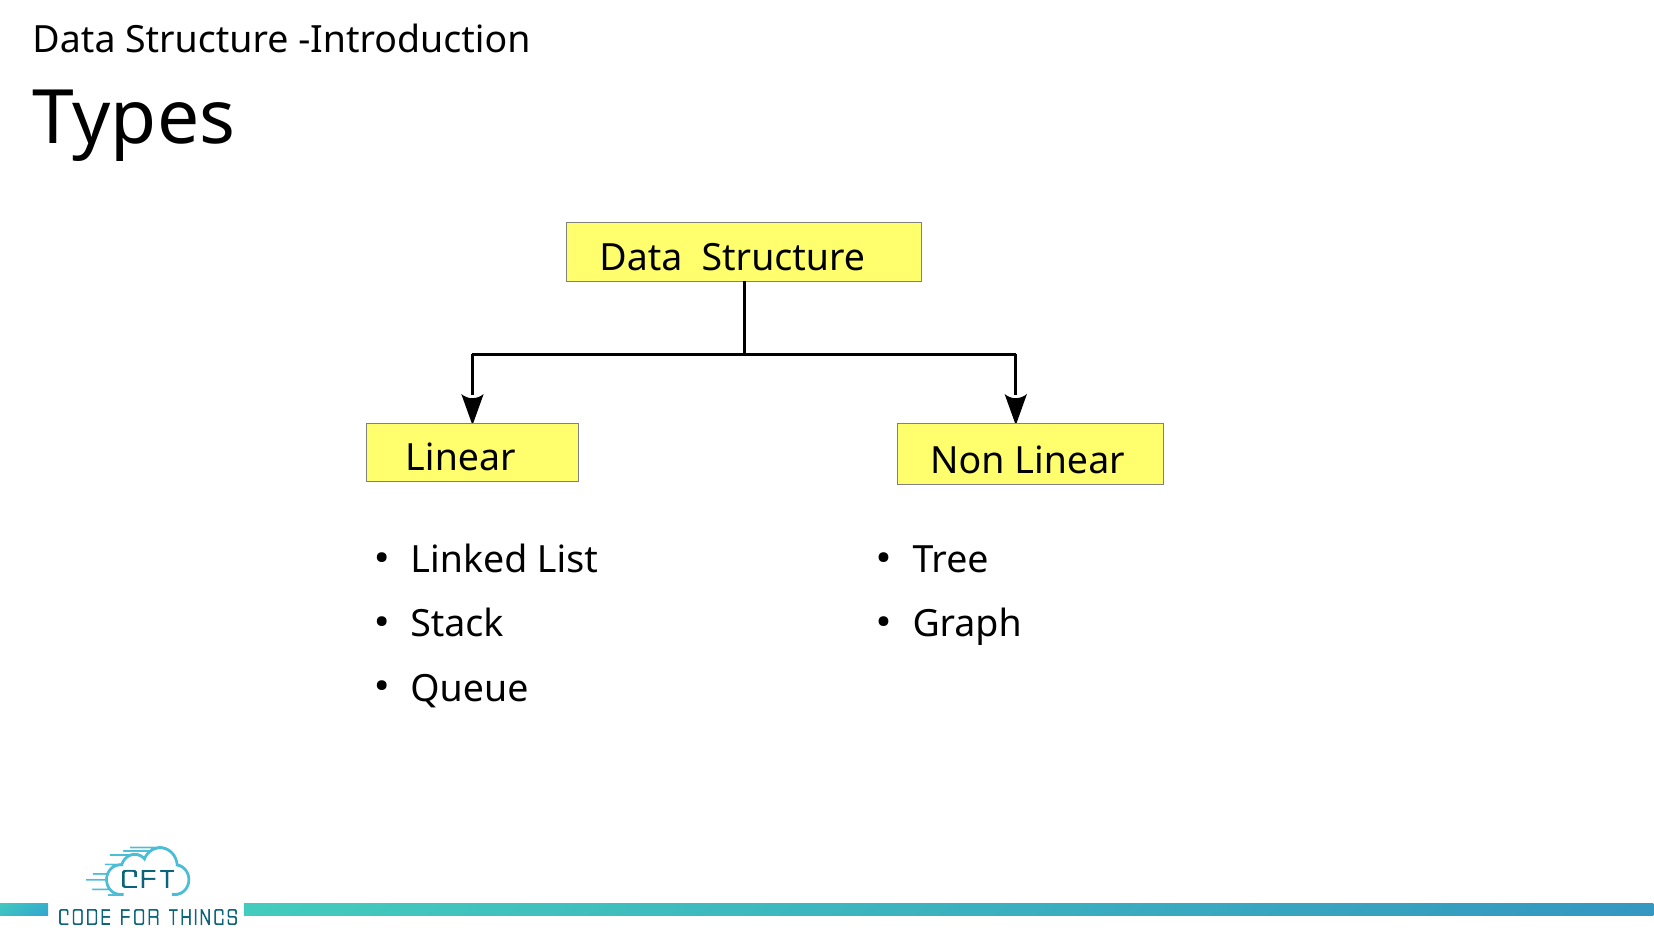

# Data Structure -Introduction Types
Data Structure
 Linear
Non Linear
Linked List
Stack
Queue
Tree
Graph